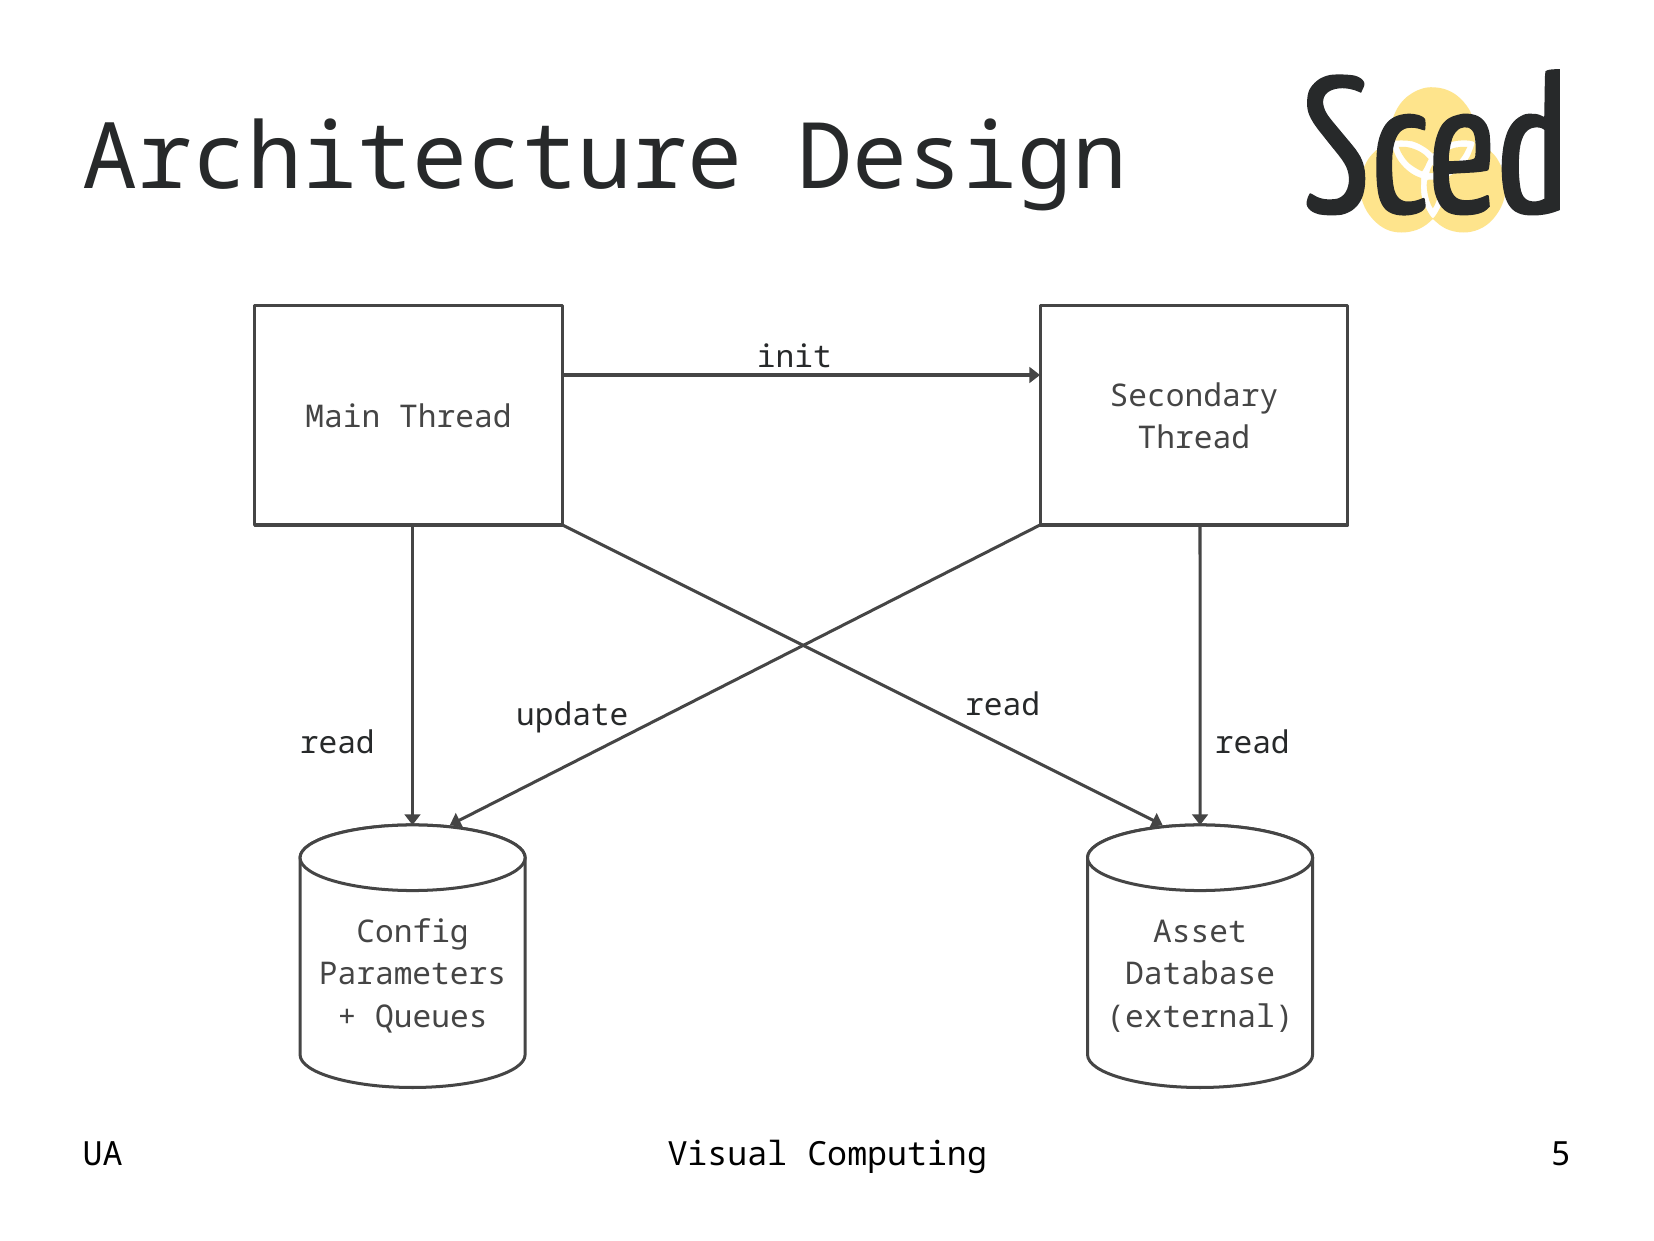

# Architecture Design
Main Thread
Secondary Thread
init
read
update
read
read
Config
Parameters+ Queues
Asset Database
(external)
UA
Visual Computing
5